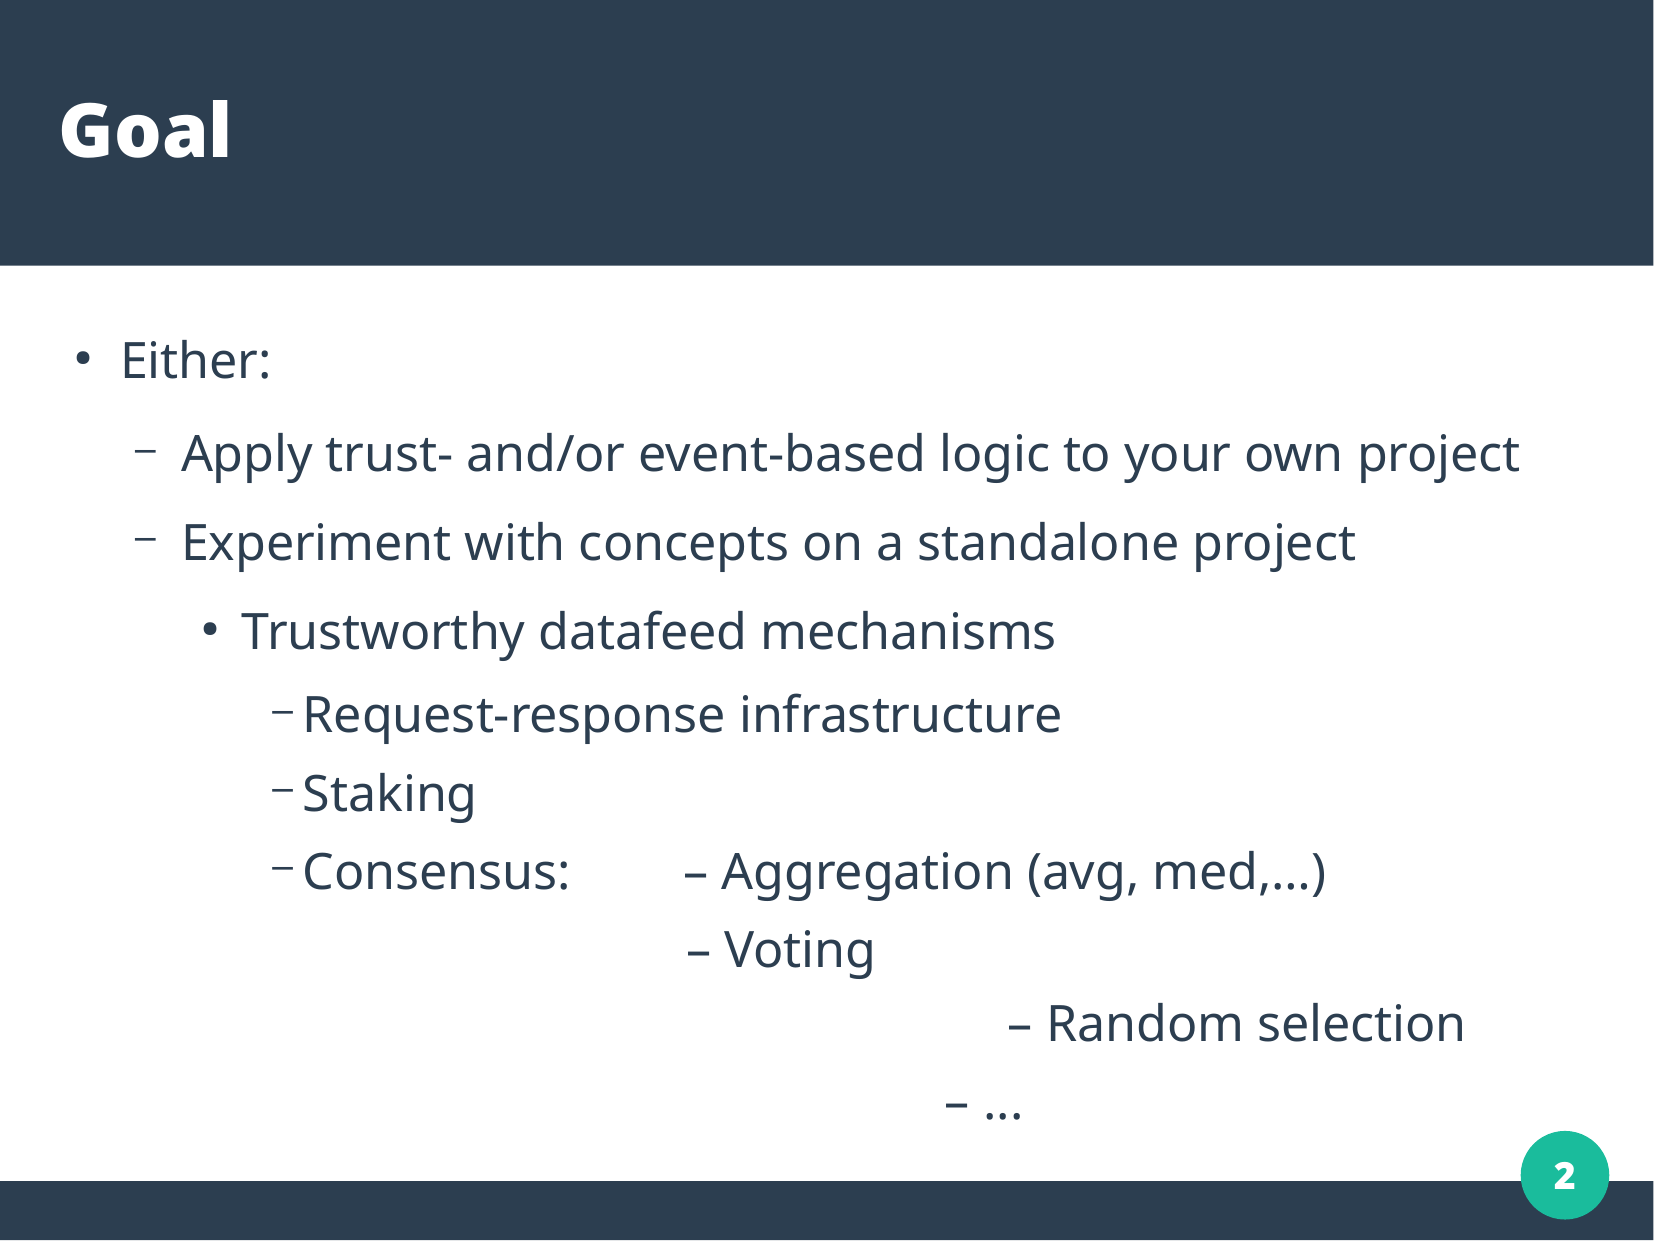

# Goal
Either:
Apply trust- and/or event-based logic to your own project
Experiment with concepts on a standalone project
Trustworthy datafeed mechanisms
Request-response infrastructure
Staking
Consensus: 		– Aggregation (avg, med,…)
		 – Voting
						 – Random selection
					 – ...
2